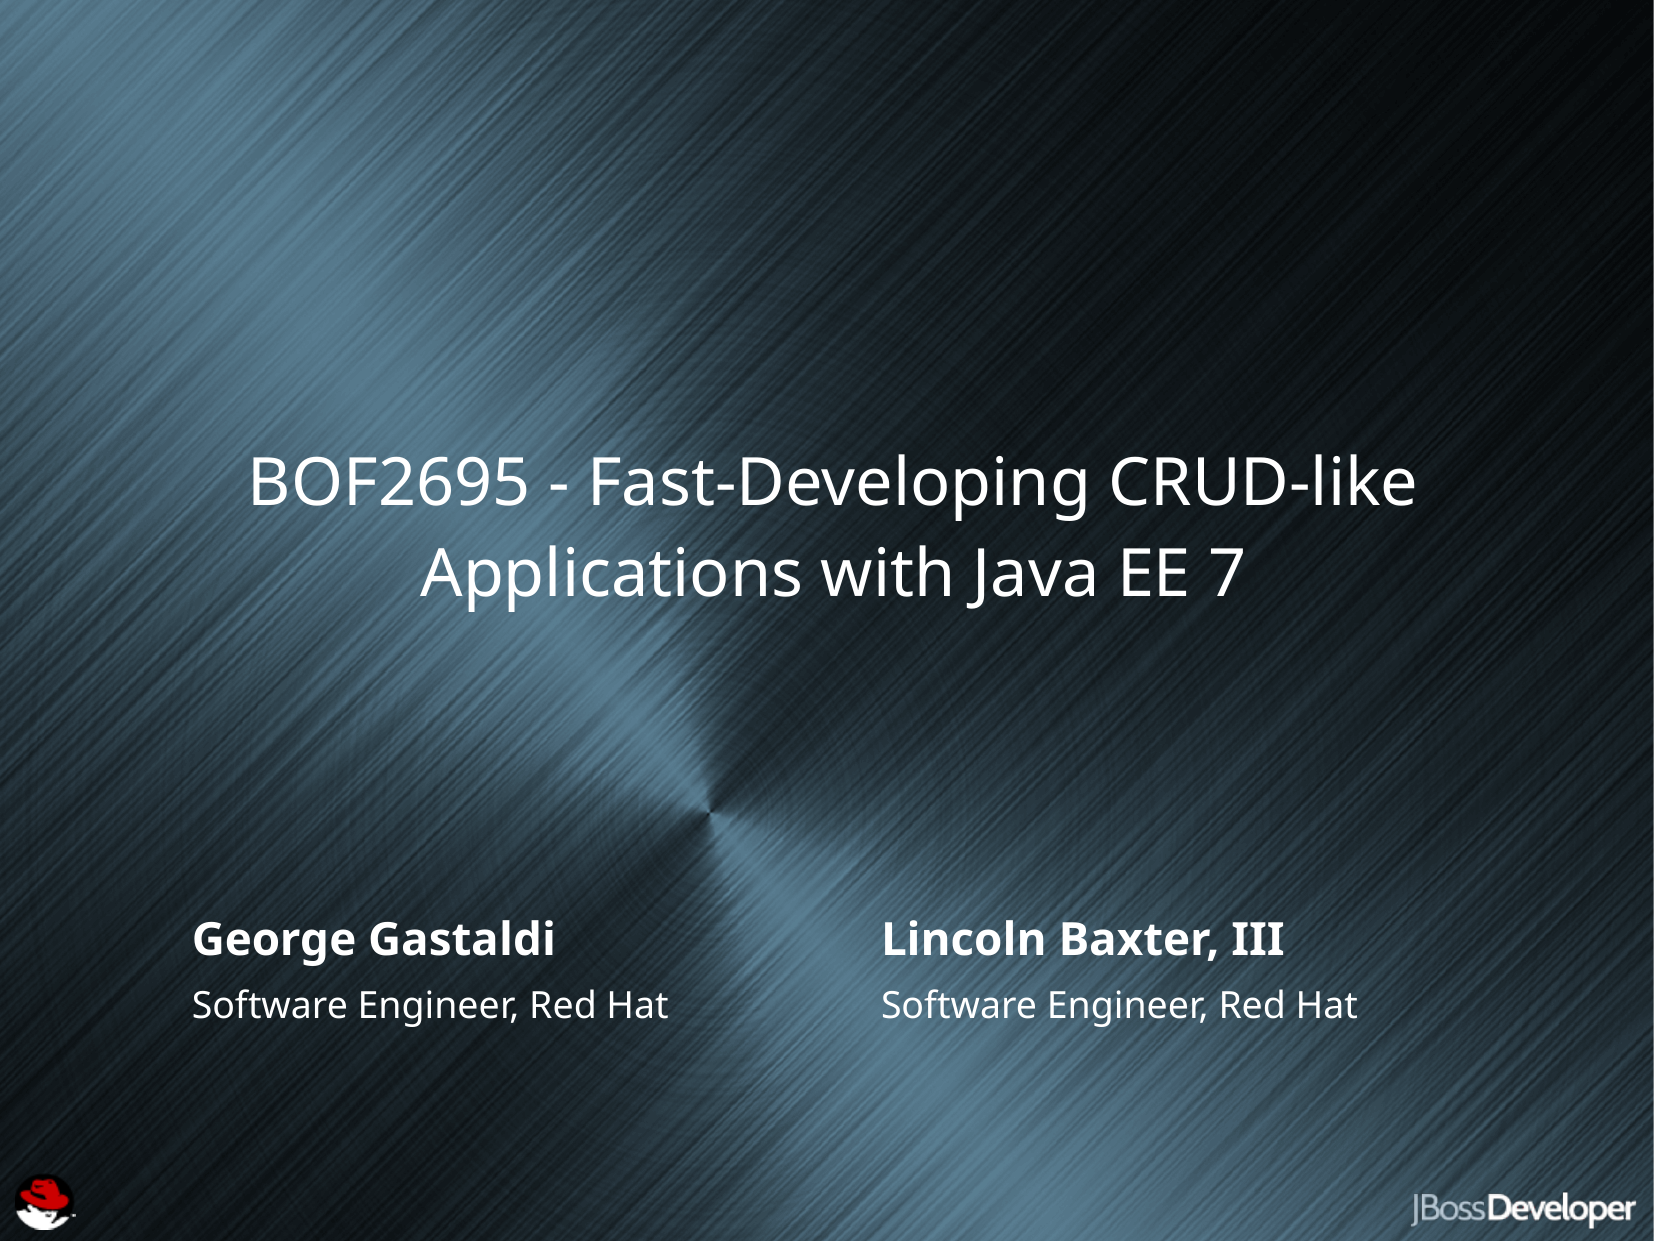

# BOF2695 - Fast-Developing CRUD-like Applications with Java EE 7
George Gastaldi
Lincoln Baxter, III
Software Engineer, Red Hat
Software Engineer, Red Hat